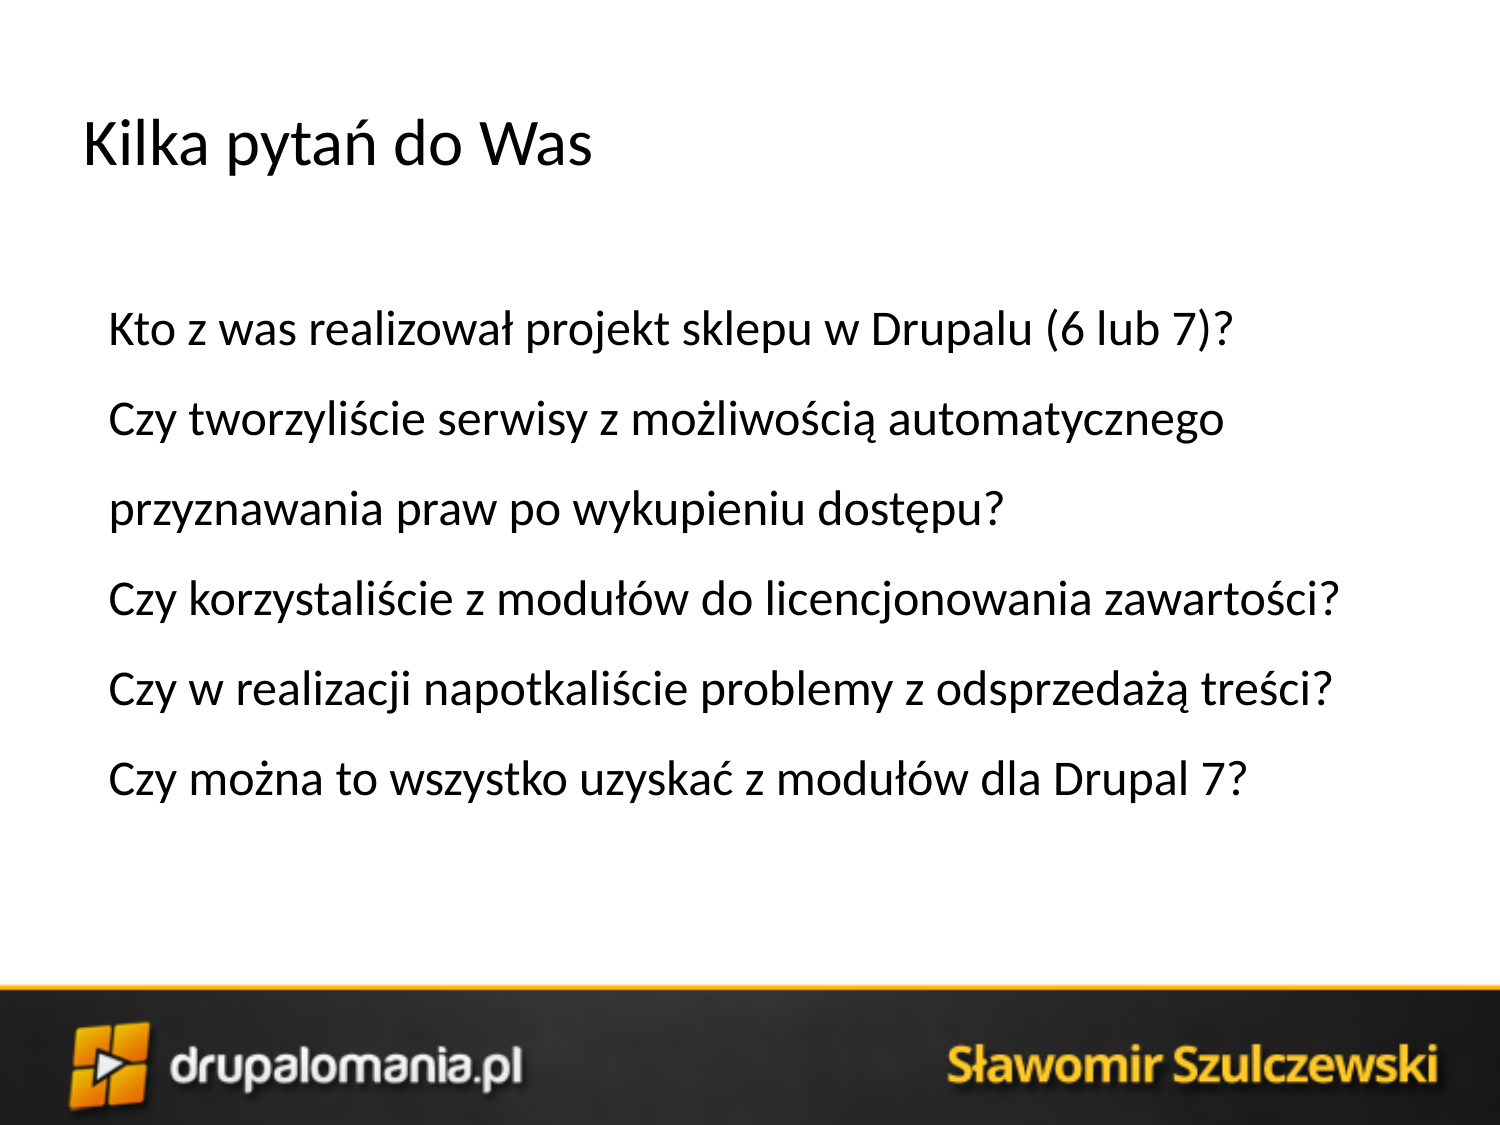

Kilka pytań do Was
Kto z was realizował projekt sklepu w Drupalu (6 lub 7)?
Czy tworzyliście serwisy z możliwością automatycznego przyznawania praw po wykupieniu dostępu?
Czy korzystaliście z modułów do licencjonowania zawartości?
Czy w realizacji napotkaliście problemy z odsprzedażą treści?
Czy można to wszystko uzyskać z modułów dla Drupal 7?